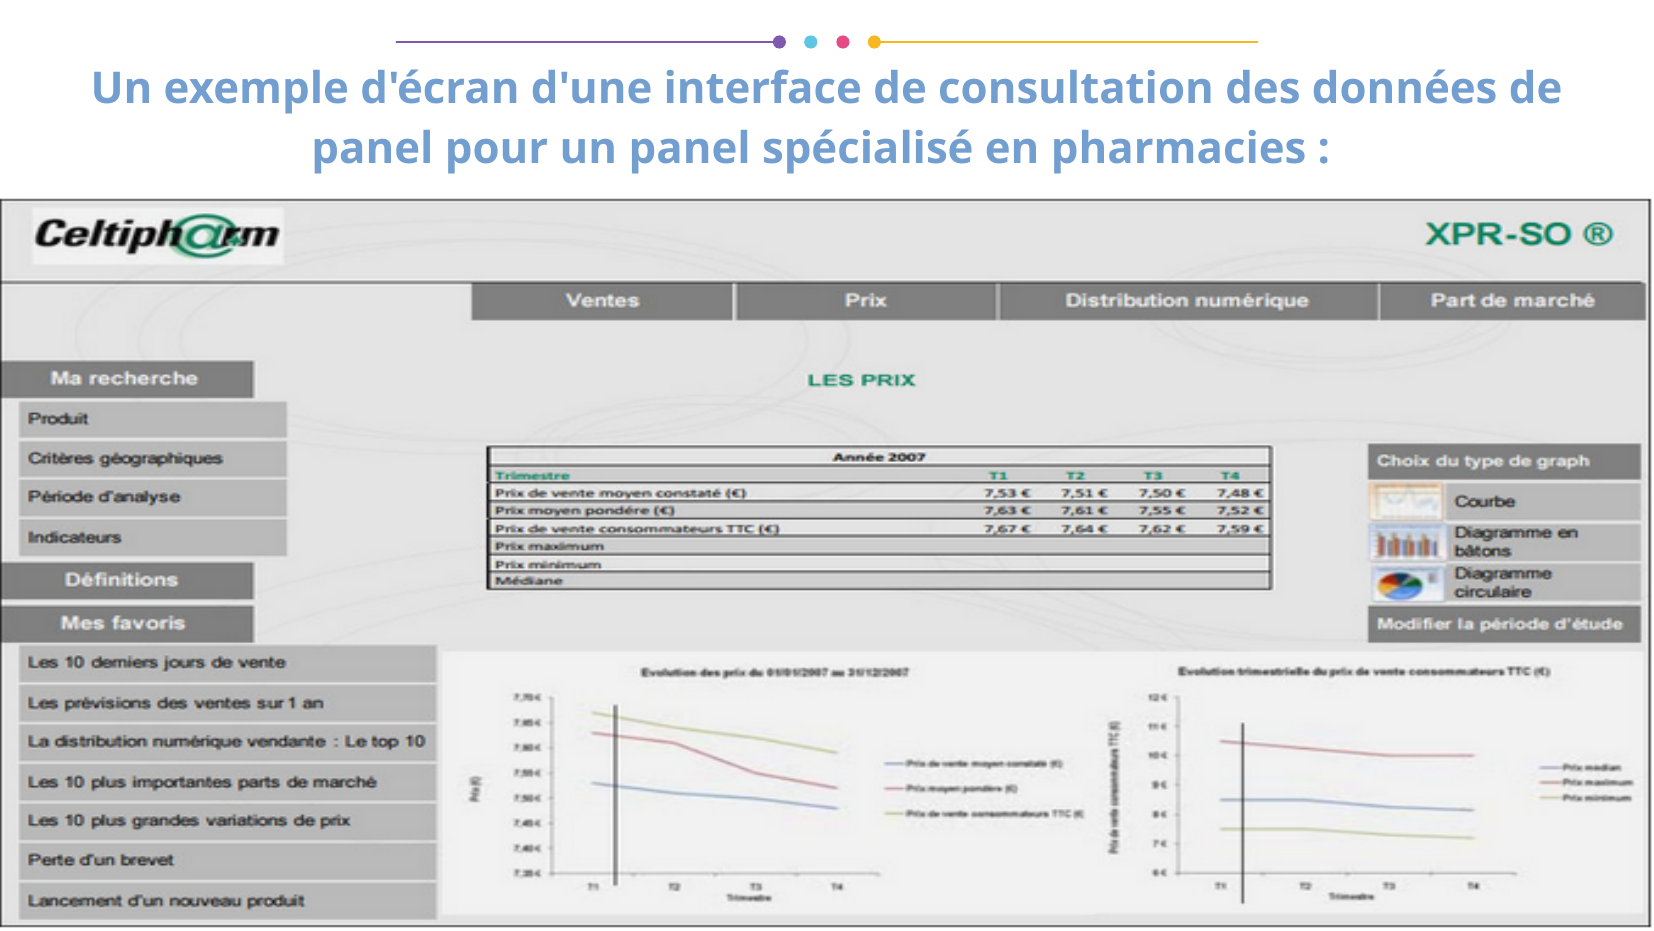

# Un exemple d'écran d'une interface de consultation des données de panel pour un panel spécialisé en pharmacies :